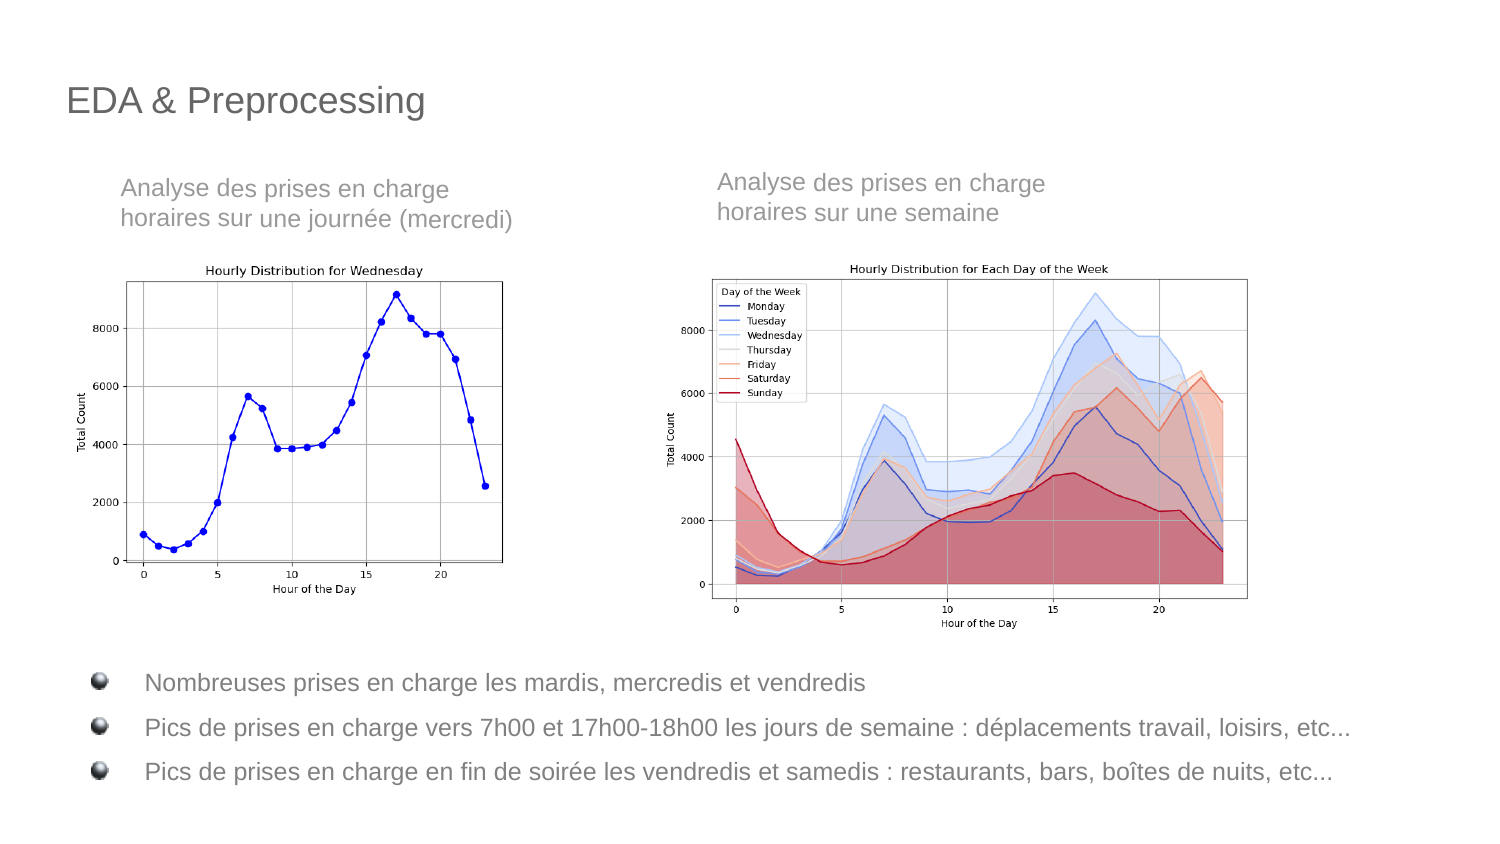

# EDA & Preprocessing
Analyse des prises en charge horaires sur une semaine
Analyse des prises en charge horaires sur une journée (mercredi)
Nombreuses prises en charge les mardis, mercredis et vendredis
Pics de prises en charge vers 7h00 et 17h00-18h00 les jours de semaine : déplacements travail, loisirs, etc...
Pics de prises en charge en fin de soirée les vendredis et samedis : restaurants, bars, boîtes de nuits, etc...